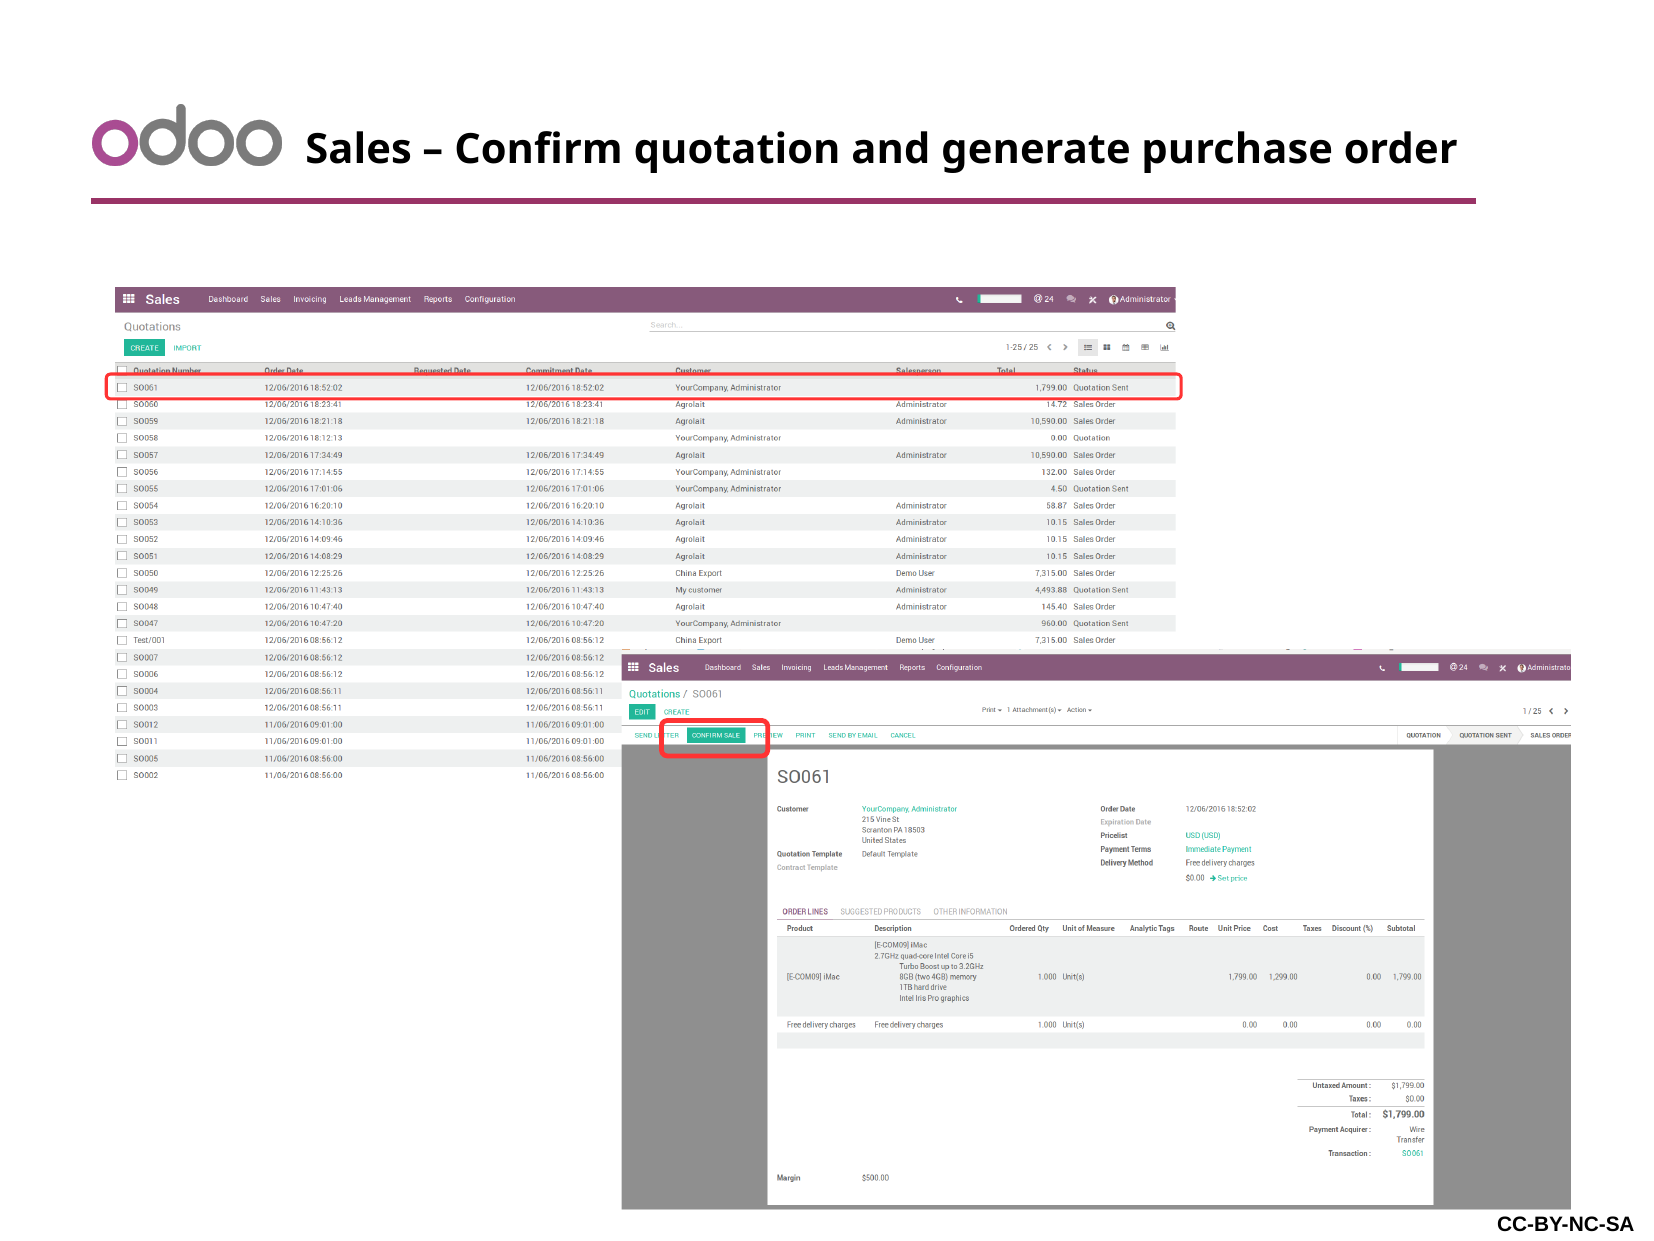

# Sales – Confirm quotation and generate purchase order
CC-BY-NC-SA